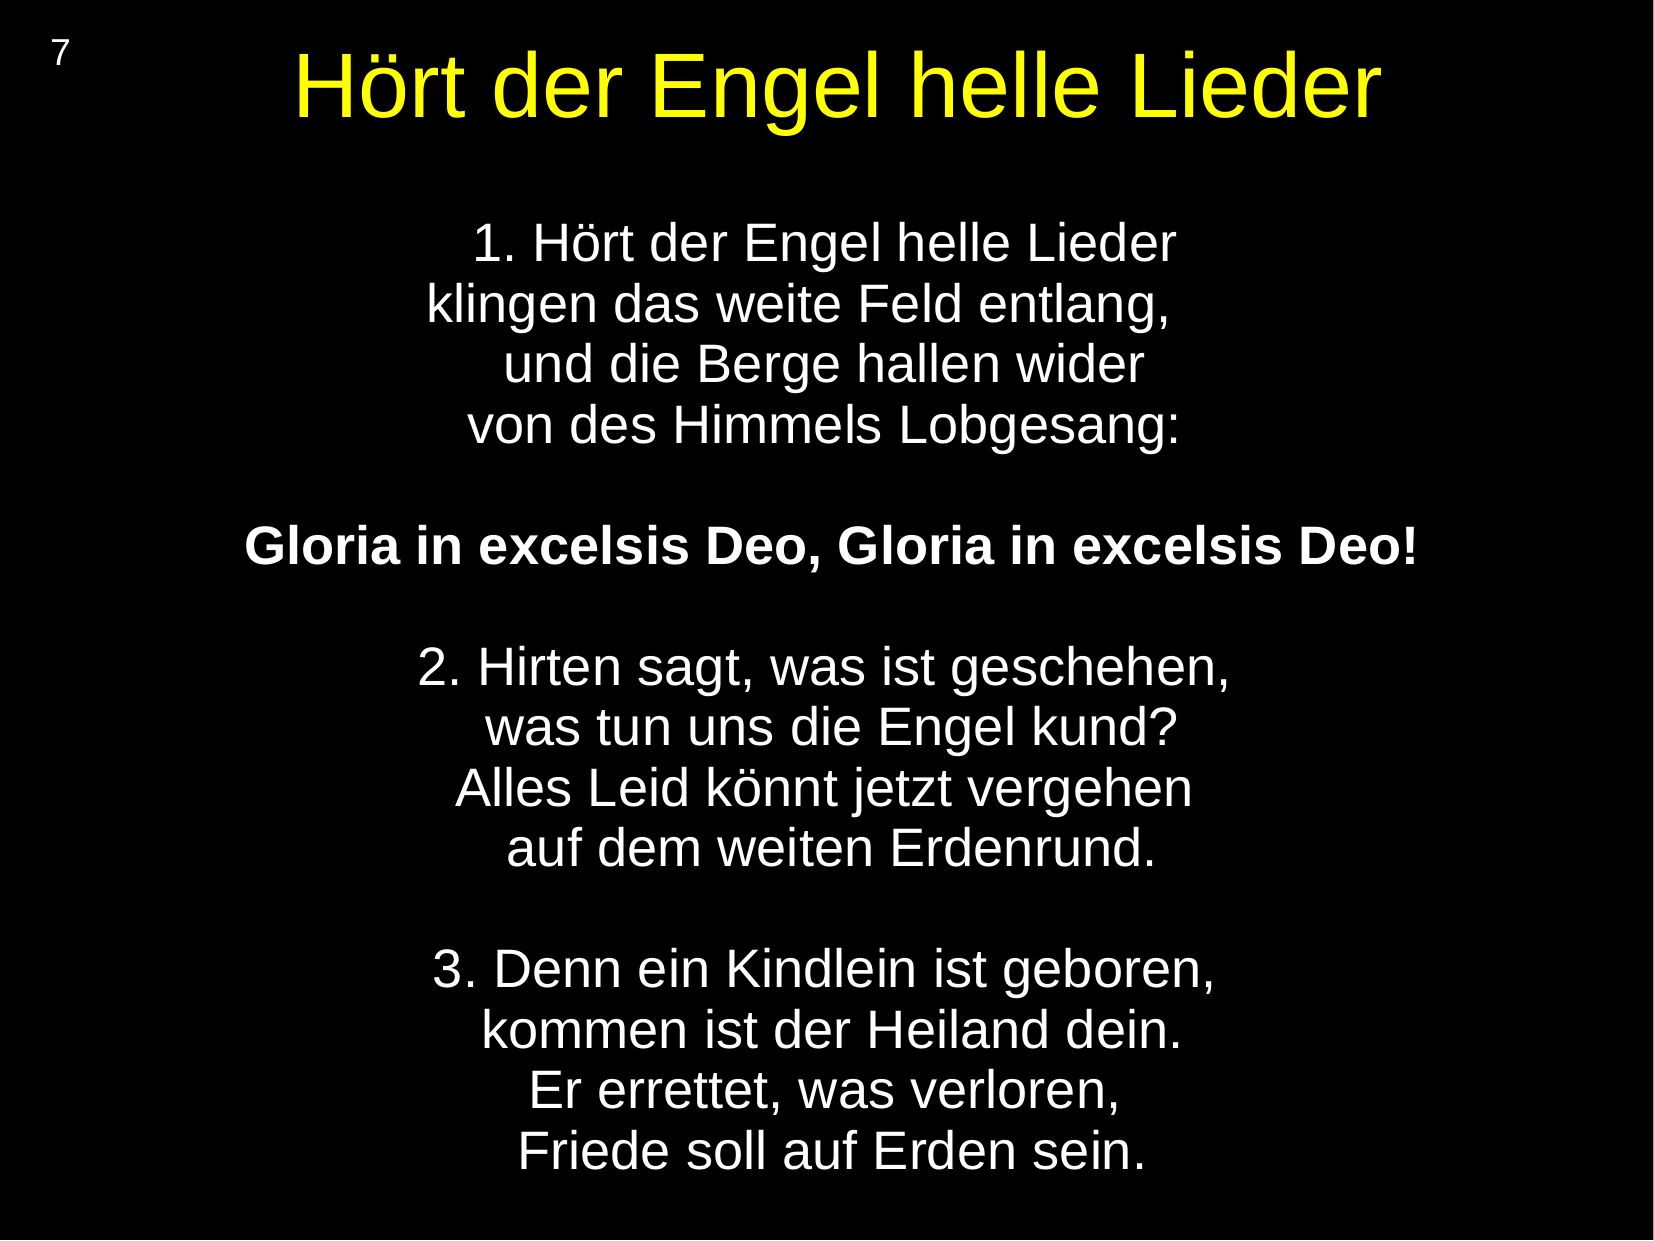

# Hört der Engel helle Lieder
7
1. Hört der Engel helle Lieder
klingen das weite Feld entlang,
und die Berge hallen wider
von des Himmels Lobgesang:
Gloria in excelsis Deo, Gloria in excelsis Deo!
2. Hirten sagt, was ist geschehen,
was tun uns die Engel kund?
Alles Leid könnt jetzt vergehen
auf dem weiten Erdenrund.
3. Denn ein Kindlein ist geboren,
kommen ist der Heiland dein.
Er errettet, was verloren,
Friede soll auf Erden sein.